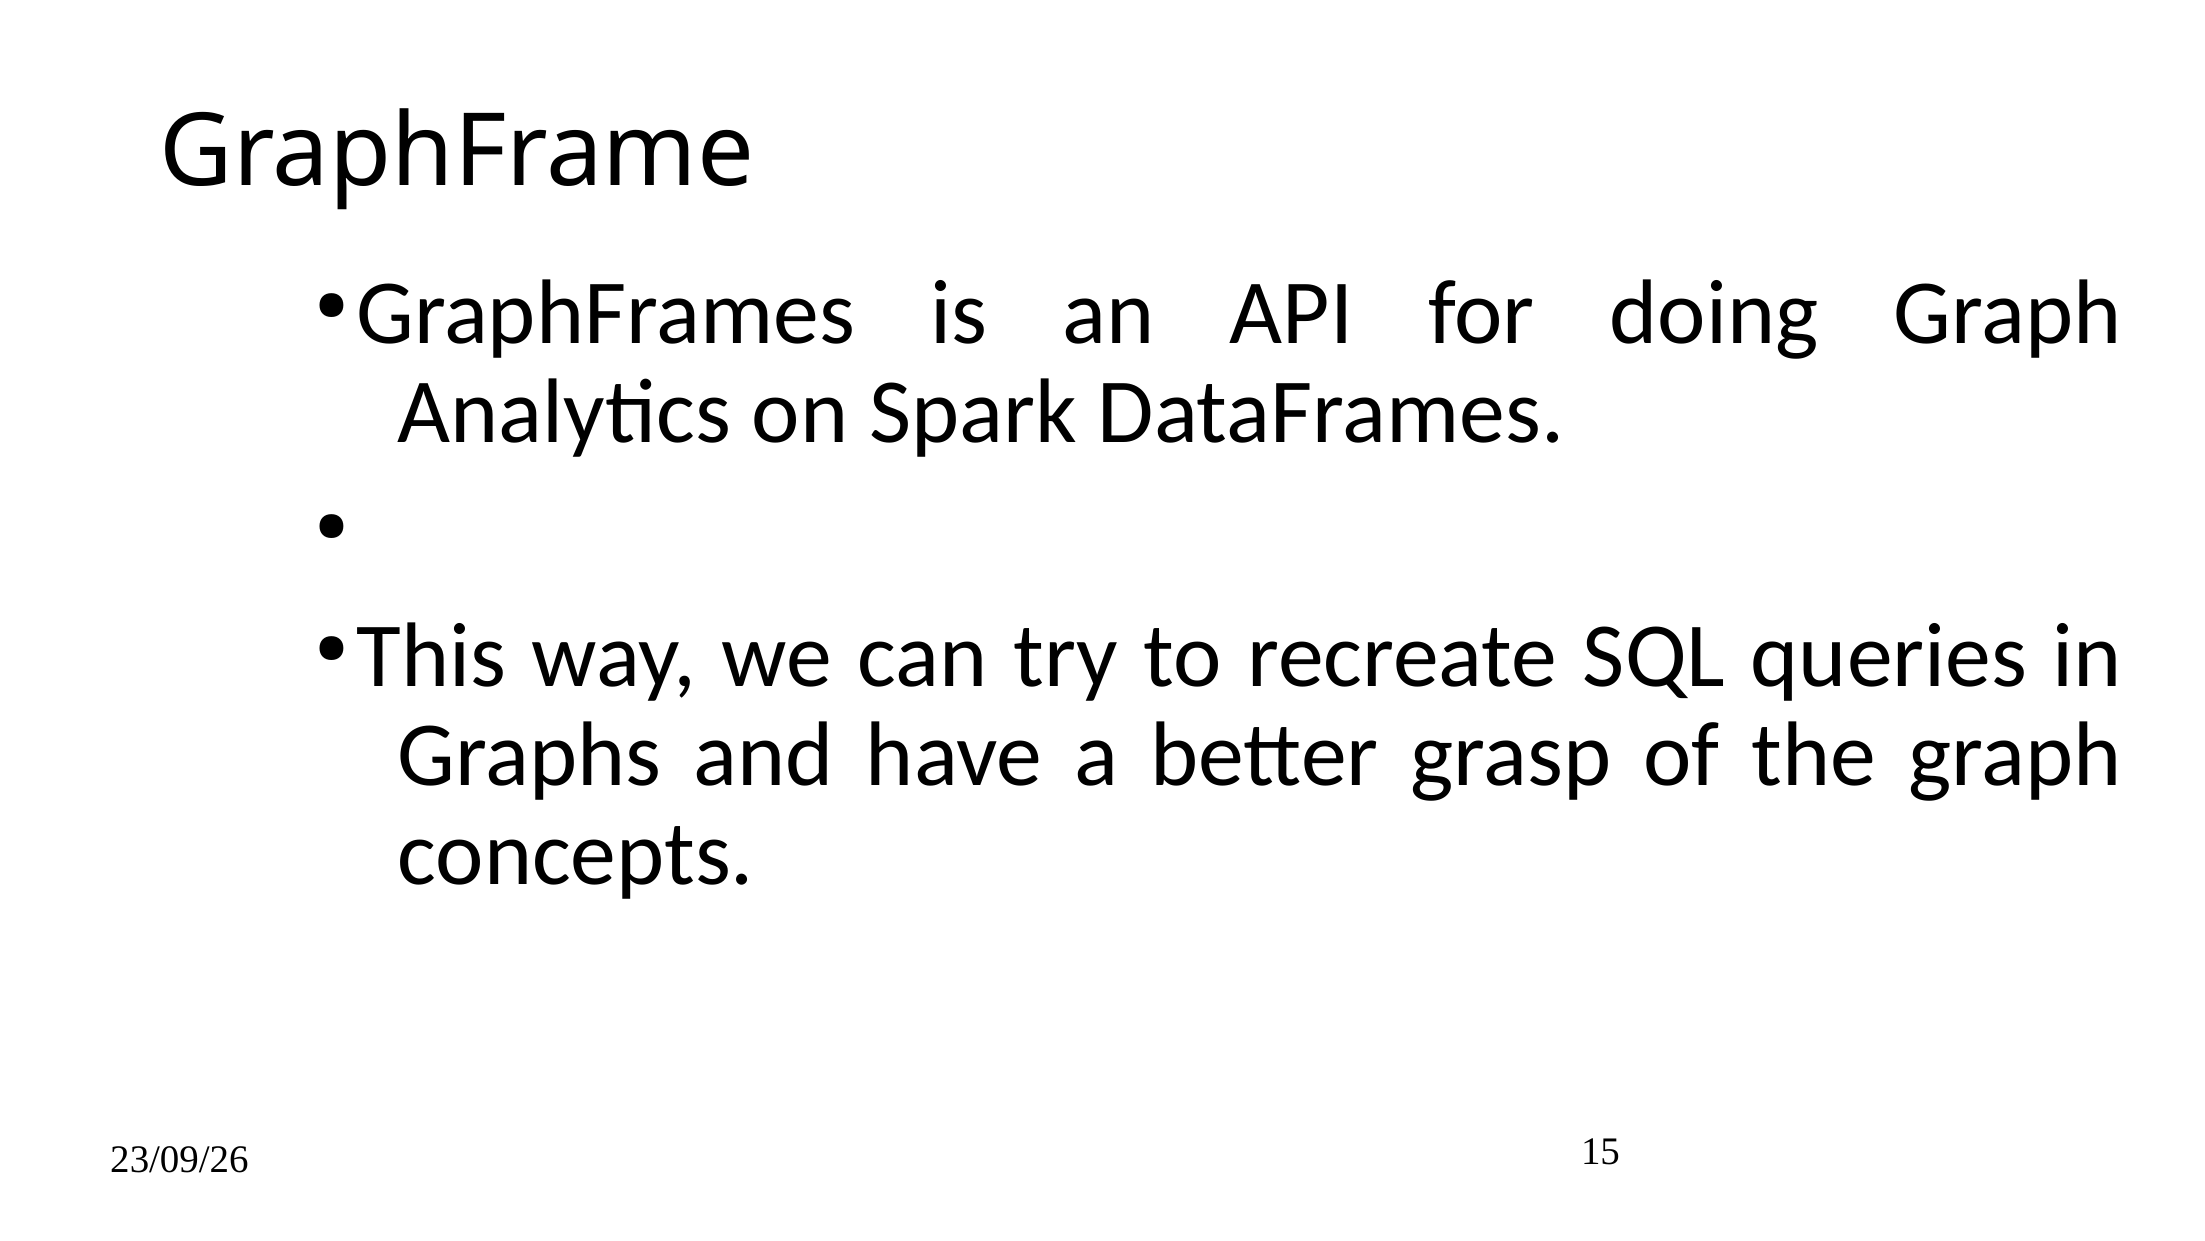

# GraphFrame
GraphFrames is an API for doing Graph Analytics on Spark DataFrames.
This way, we can try to recreate SQL queries in Graphs and have a better grasp of the graph concepts.